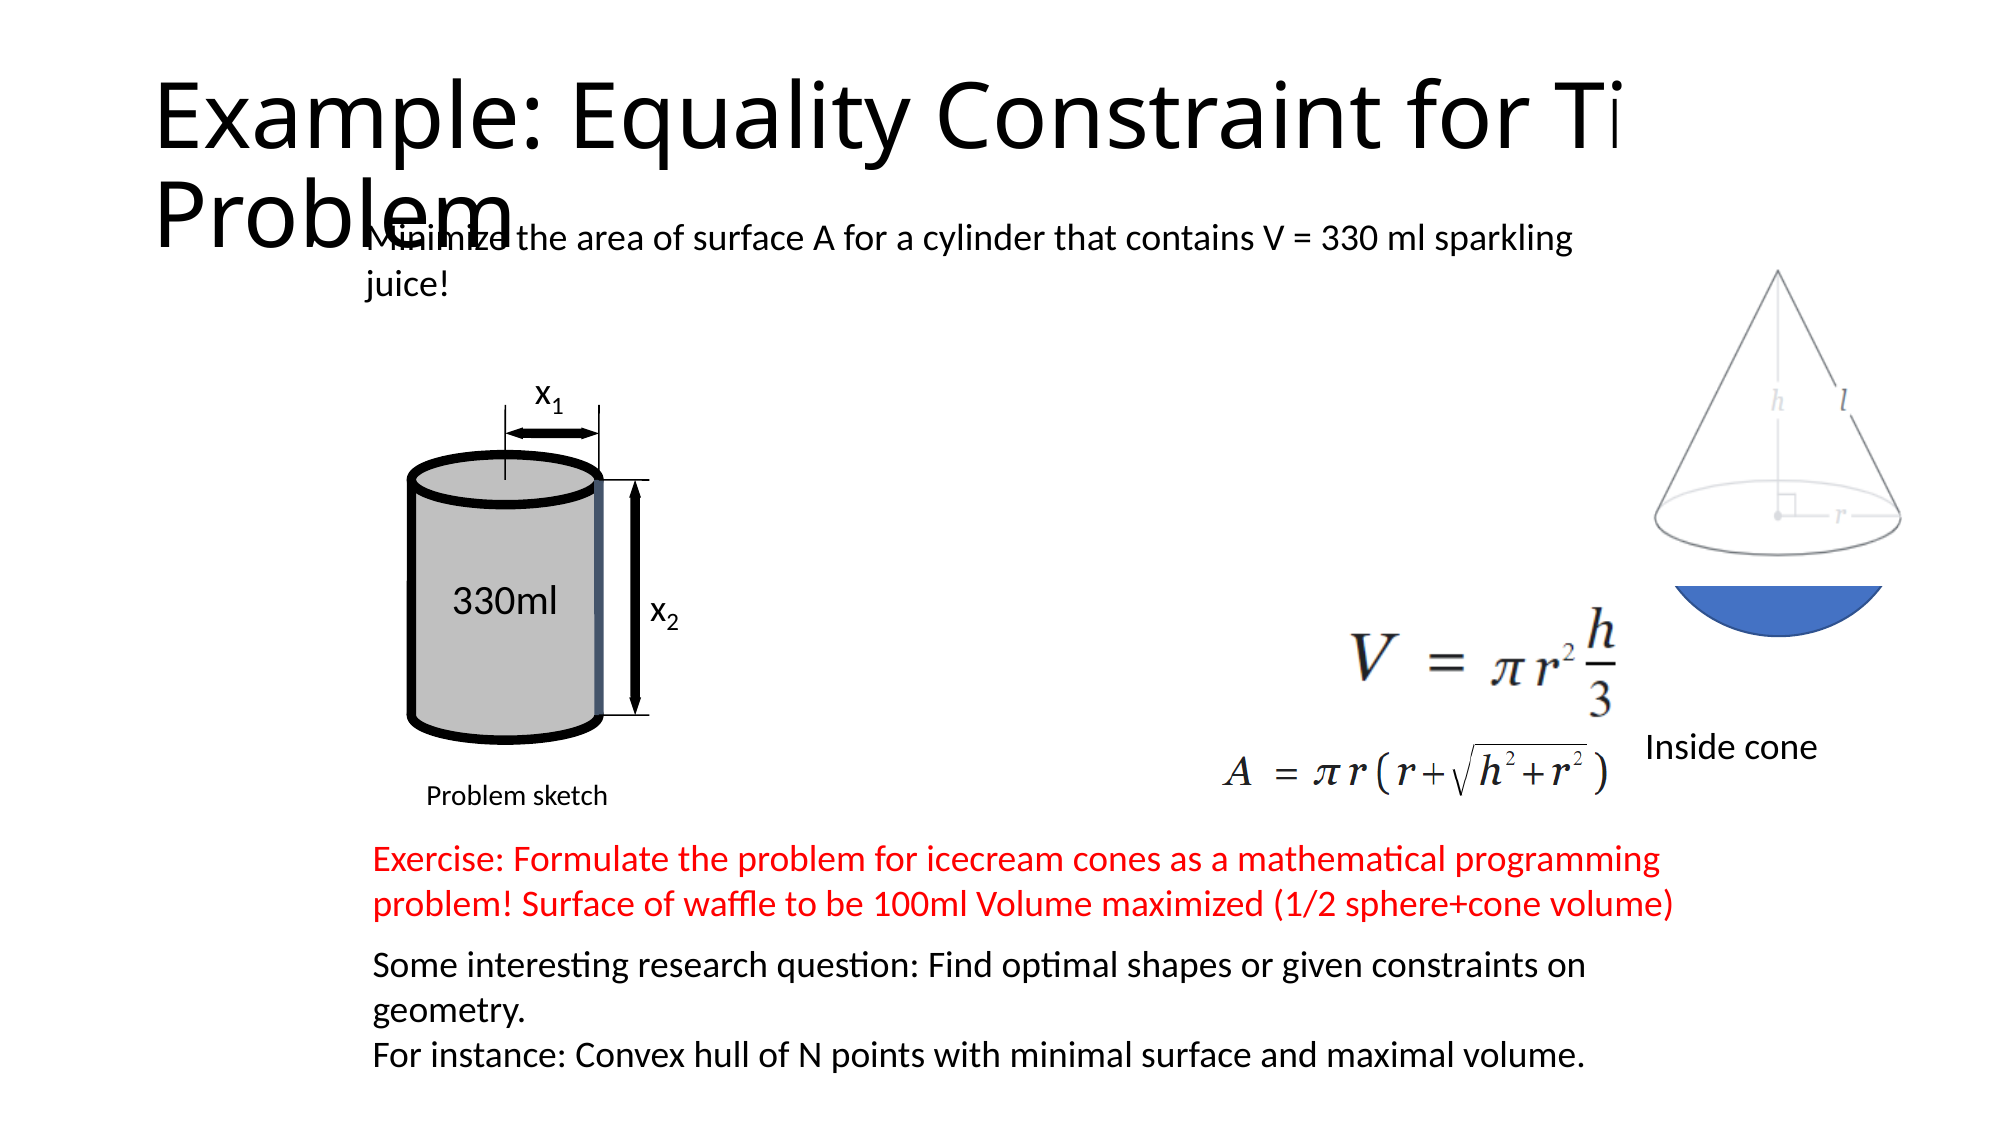

# Example: Equality Constraint for Tin Problem
Minimize the area of surface A for a cylinder that contains V = 330 ml sparkling juice!
x1
330ml
x2
Inside cone
Problem sketch
Exercise: Formulate the problem for icecream cones as a mathematical programming problem! Surface of waffle to be 100ml Volume maximized (1/2 sphere+cone volume)
Some interesting research question: Find optimal shapes or given constraints on geometry.
For instance: Convex hull of N points with minimal surface and maximal volume.